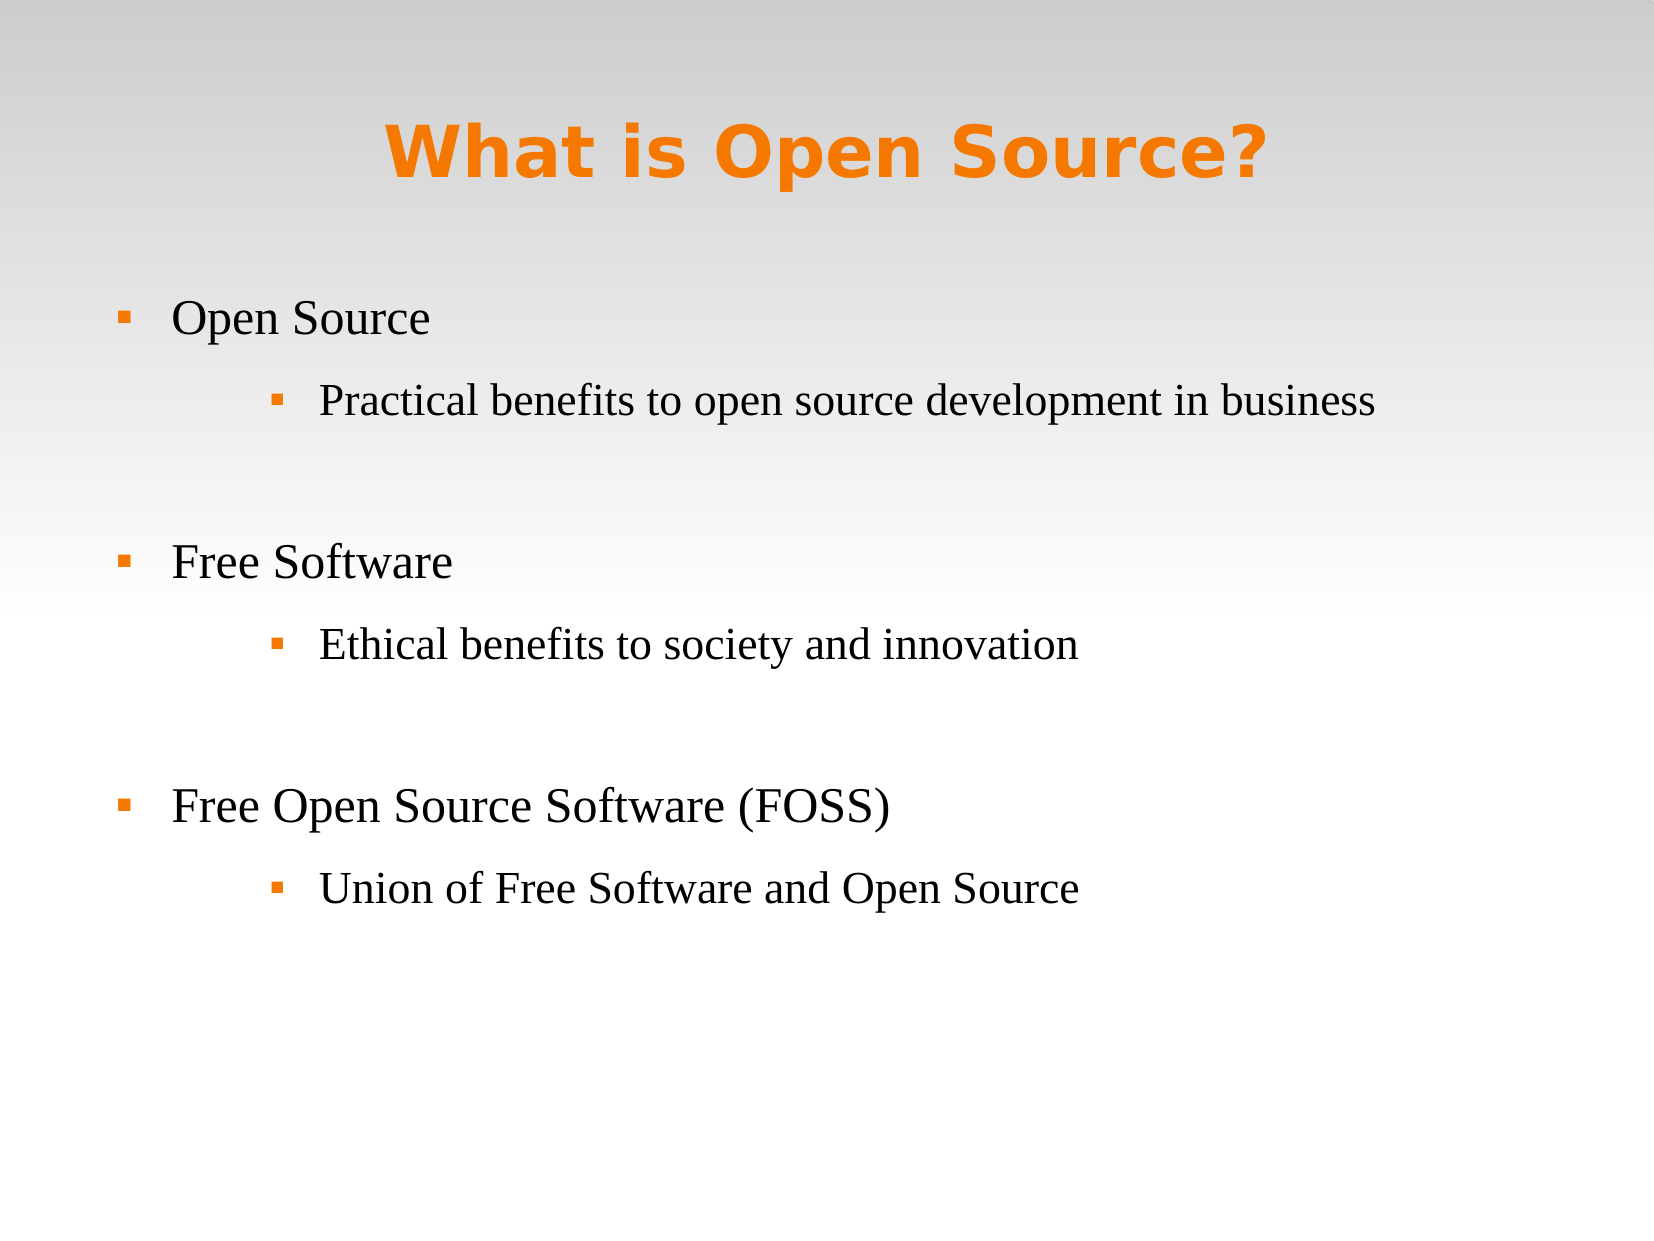

# What is Open Source?
Open Source
Practical benefits to open source development in business
Free Software
Ethical benefits to society and innovation
Free Open Source Software (FOSS)
Union of Free Software and Open Source